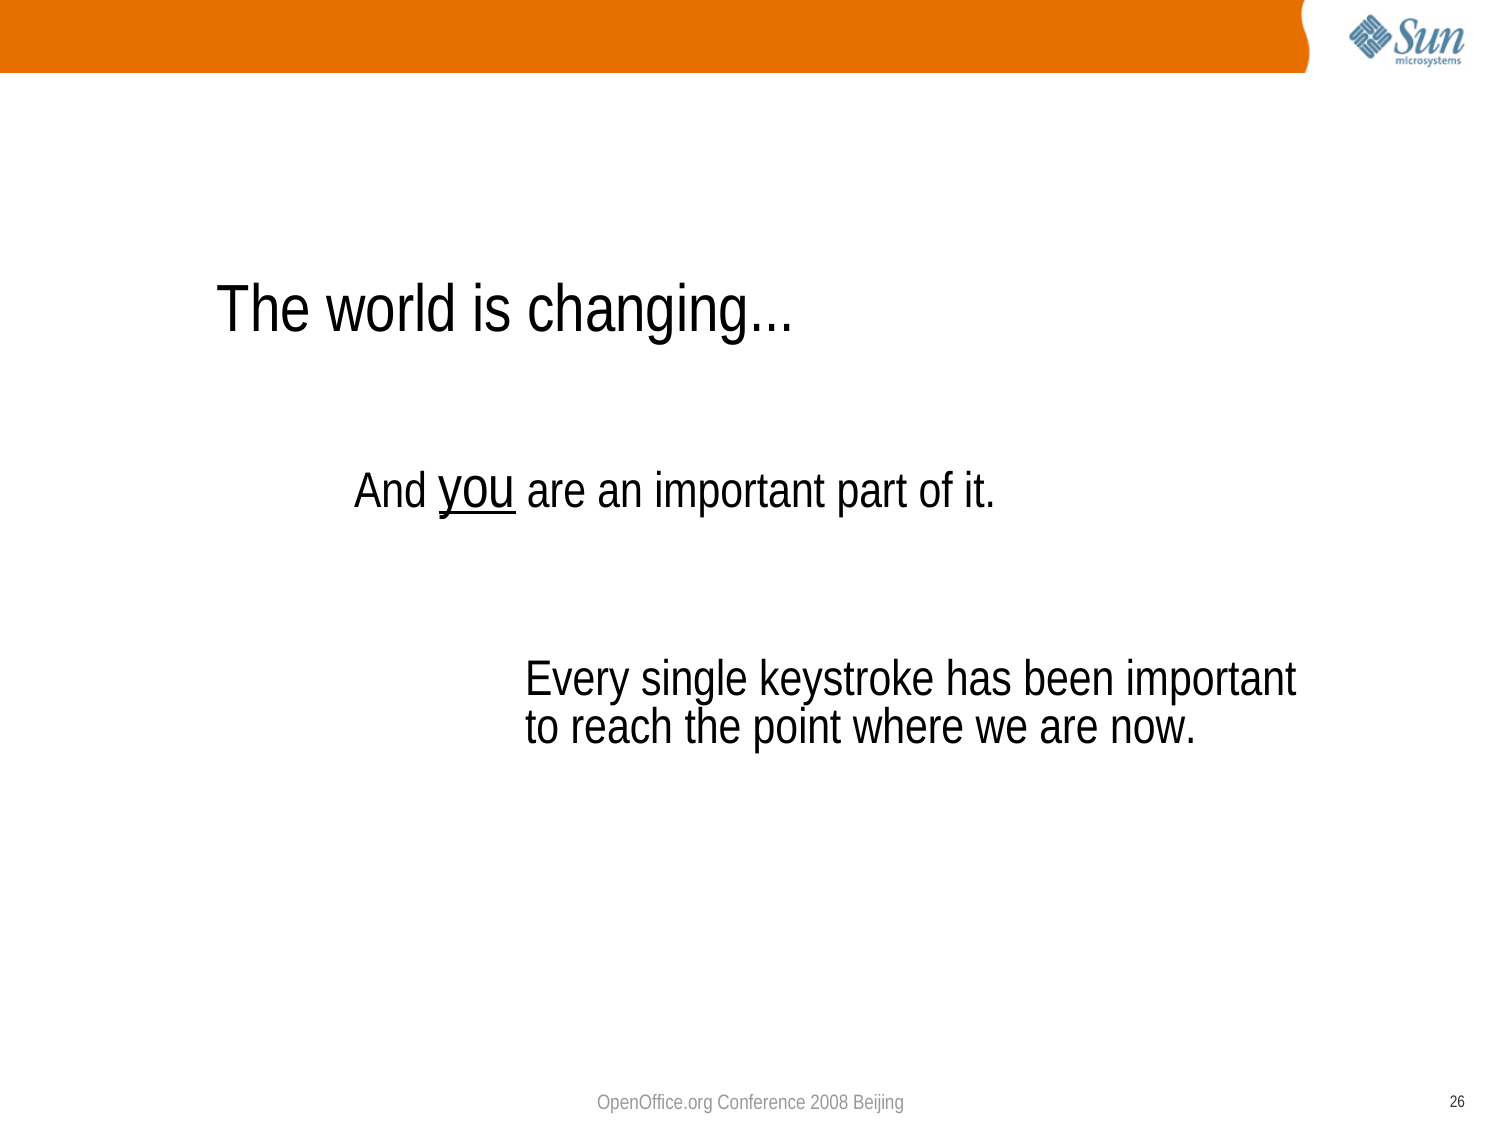

The world is changing...
And you are an important part of it.
Every single keystroke has been important to reach the point where we are now.